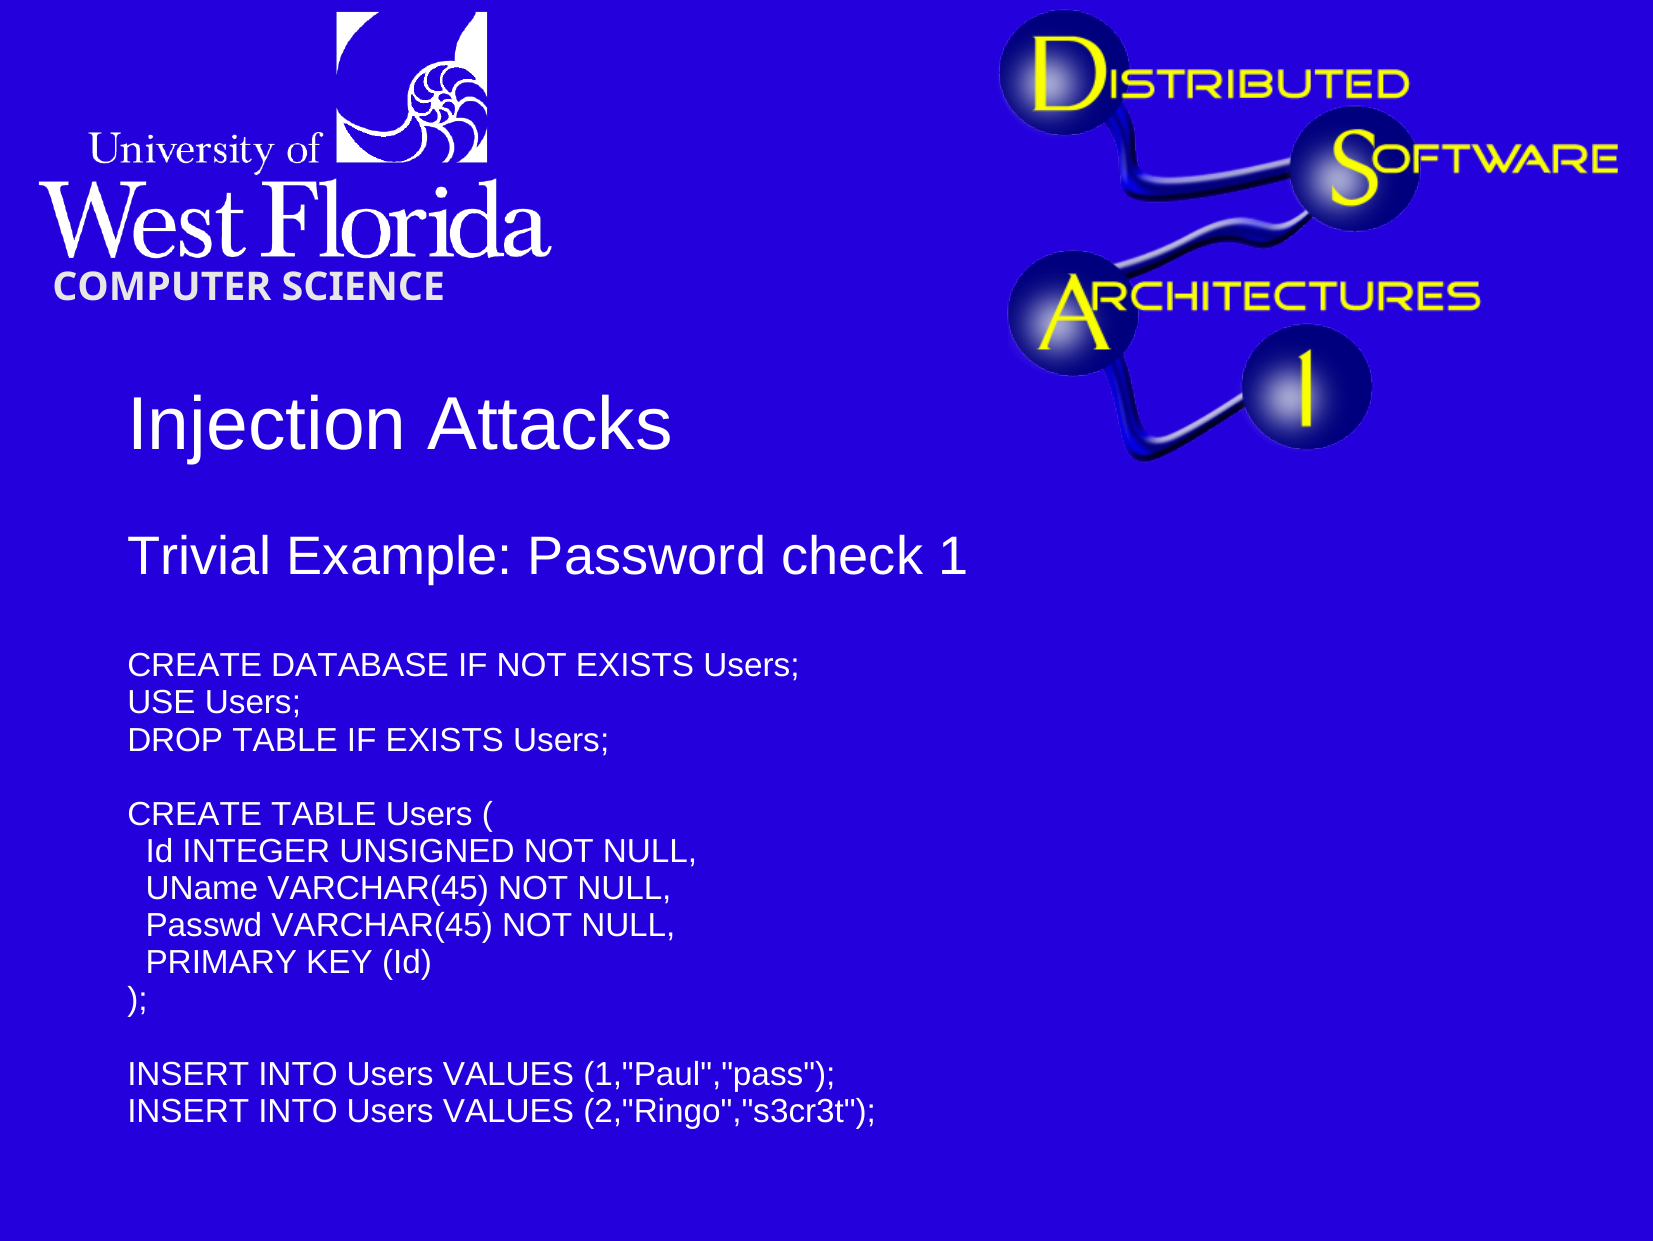

COMPUTER SCIENCE
Injection Attacks
Trivial Example: Password check 1
CREATE DATABASE IF NOT EXISTS Users;
USE Users;
DROP TABLE IF EXISTS Users;
CREATE TABLE Users (
 Id INTEGER UNSIGNED NOT NULL,
 UName VARCHAR(45) NOT NULL,
 Passwd VARCHAR(45) NOT NULL,
 PRIMARY KEY (Id)
);
INSERT INTO Users VALUES (1,"Paul","pass");
INSERT INTO Users VALUES (2,"Ringo","s3cr3t");